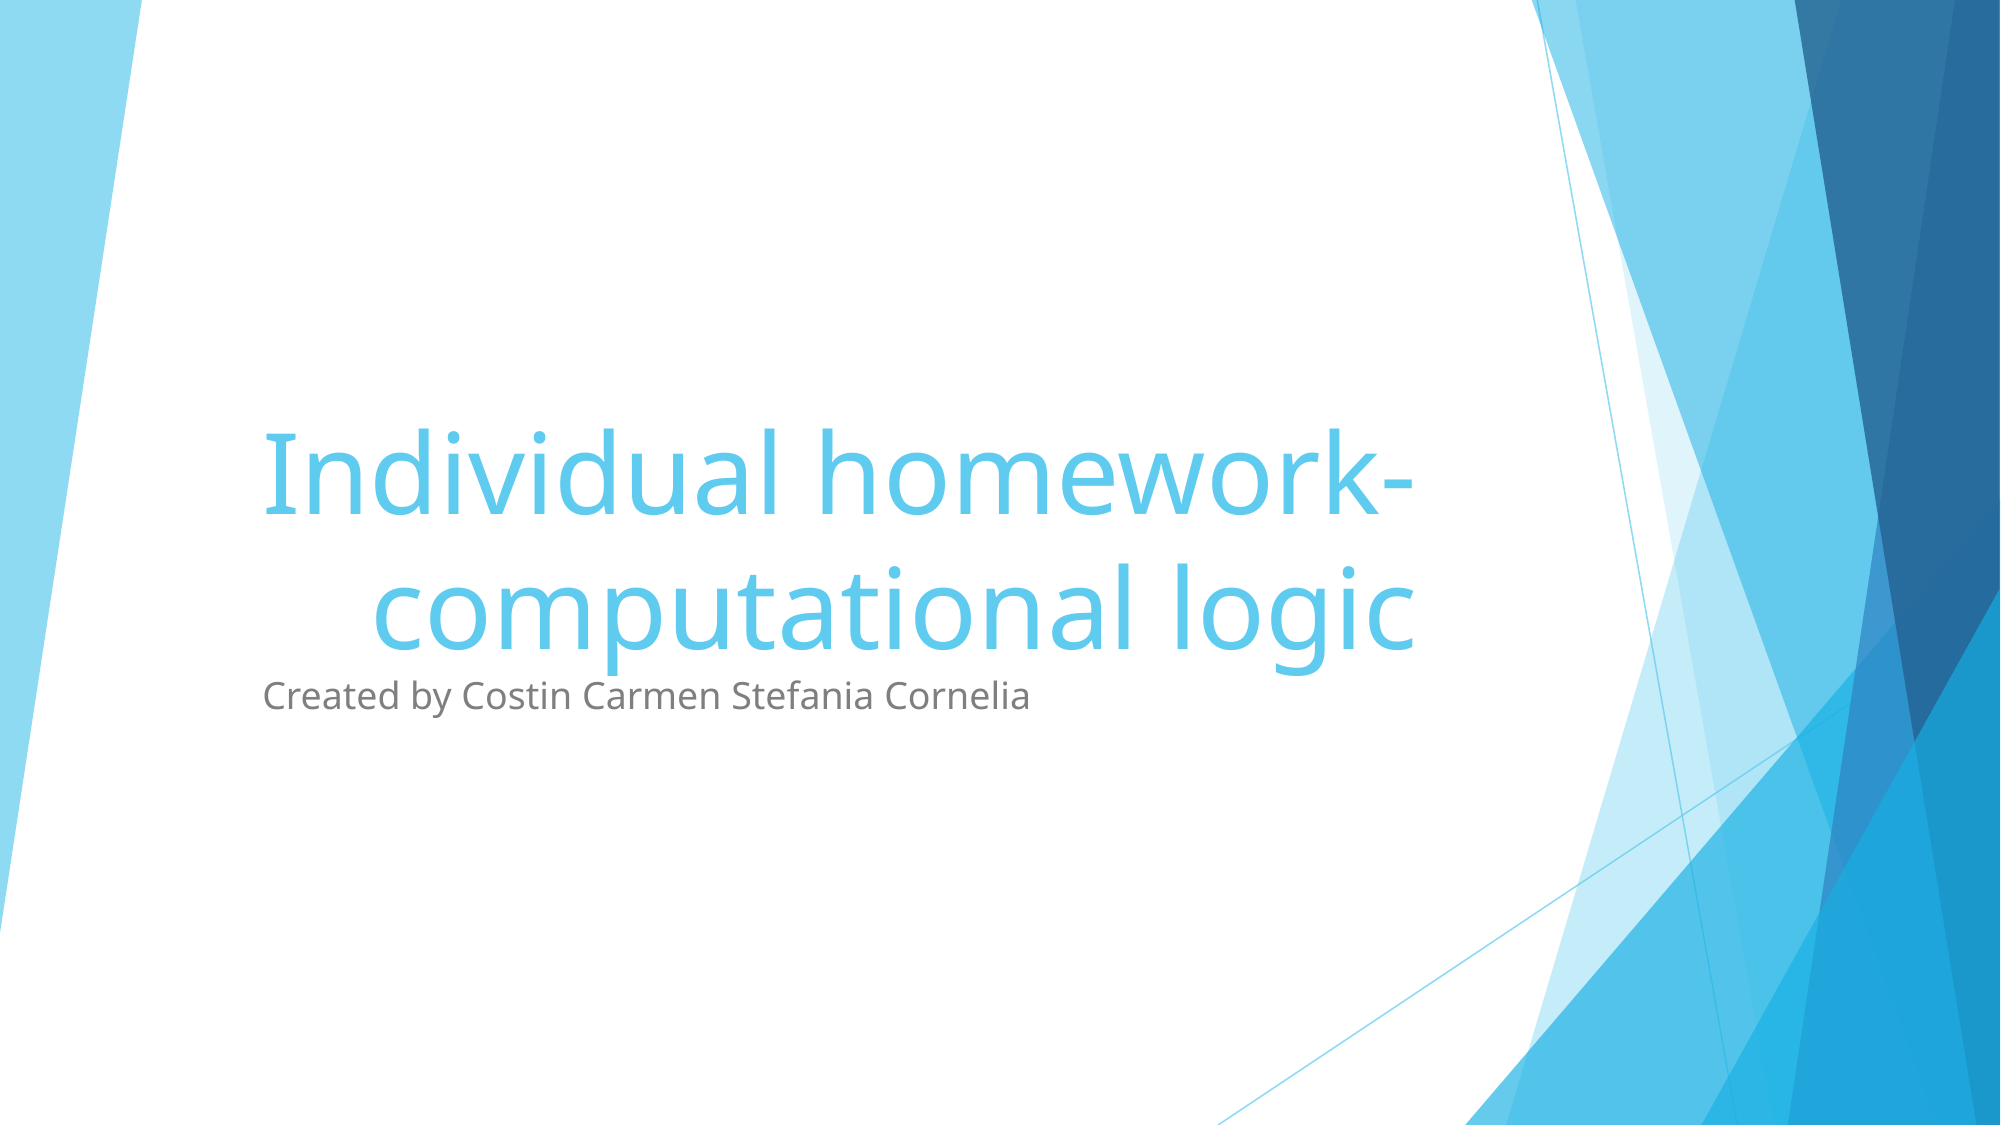

# Individual homework-computational logic
Created by Costin Carmen Stefania Cornelia